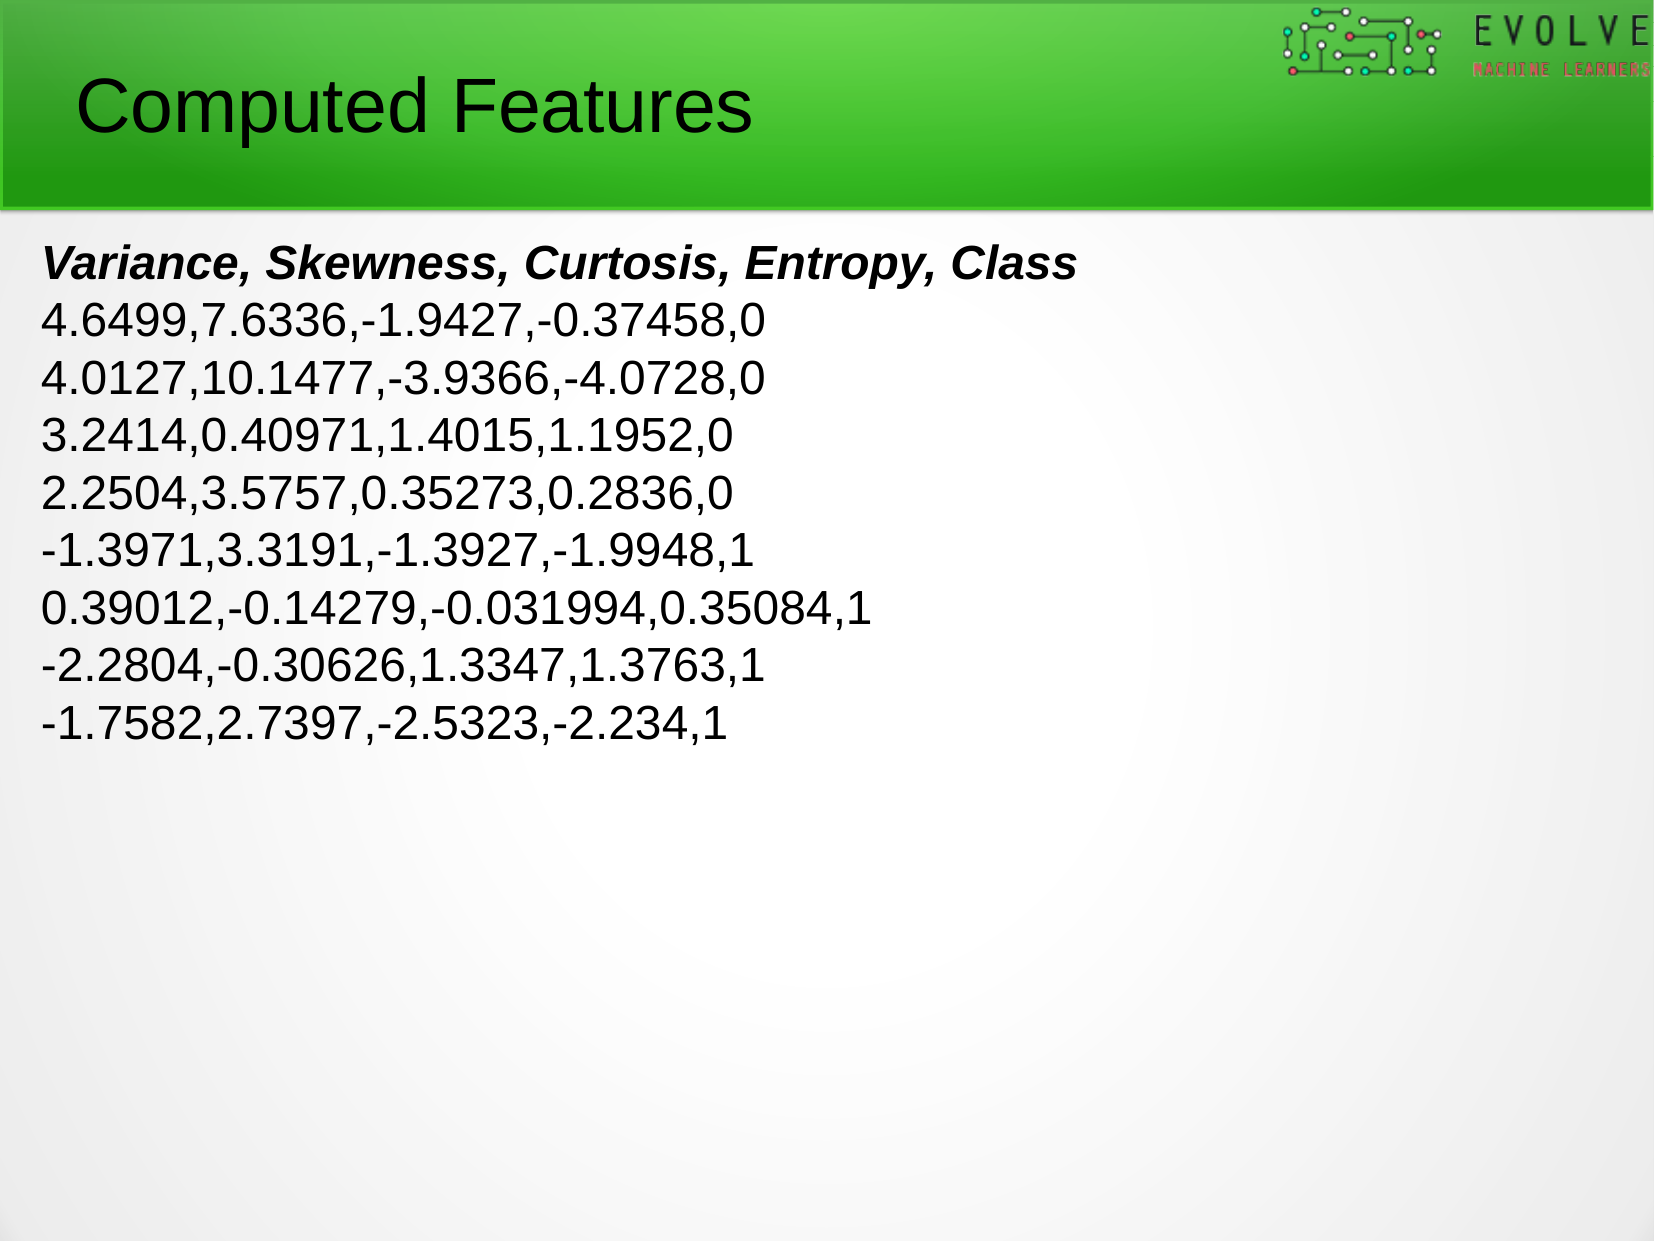

Computed Features
Variance, Skewness, Curtosis, Entropy, Class
4.6499,7.6336,-1.9427,-0.37458,0
4.0127,10.1477,-3.9366,-4.0728,0
3.2414,0.40971,1.4015,1.1952,0
2.2504,3.5757,0.35273,0.2836,0
-1.3971,3.3191,-1.3927,-1.9948,1
0.39012,-0.14279,-0.031994,0.35084,1
-2.2804,-0.30626,1.3347,1.3763,1
-1.7582,2.7397,-2.5323,-2.234,1